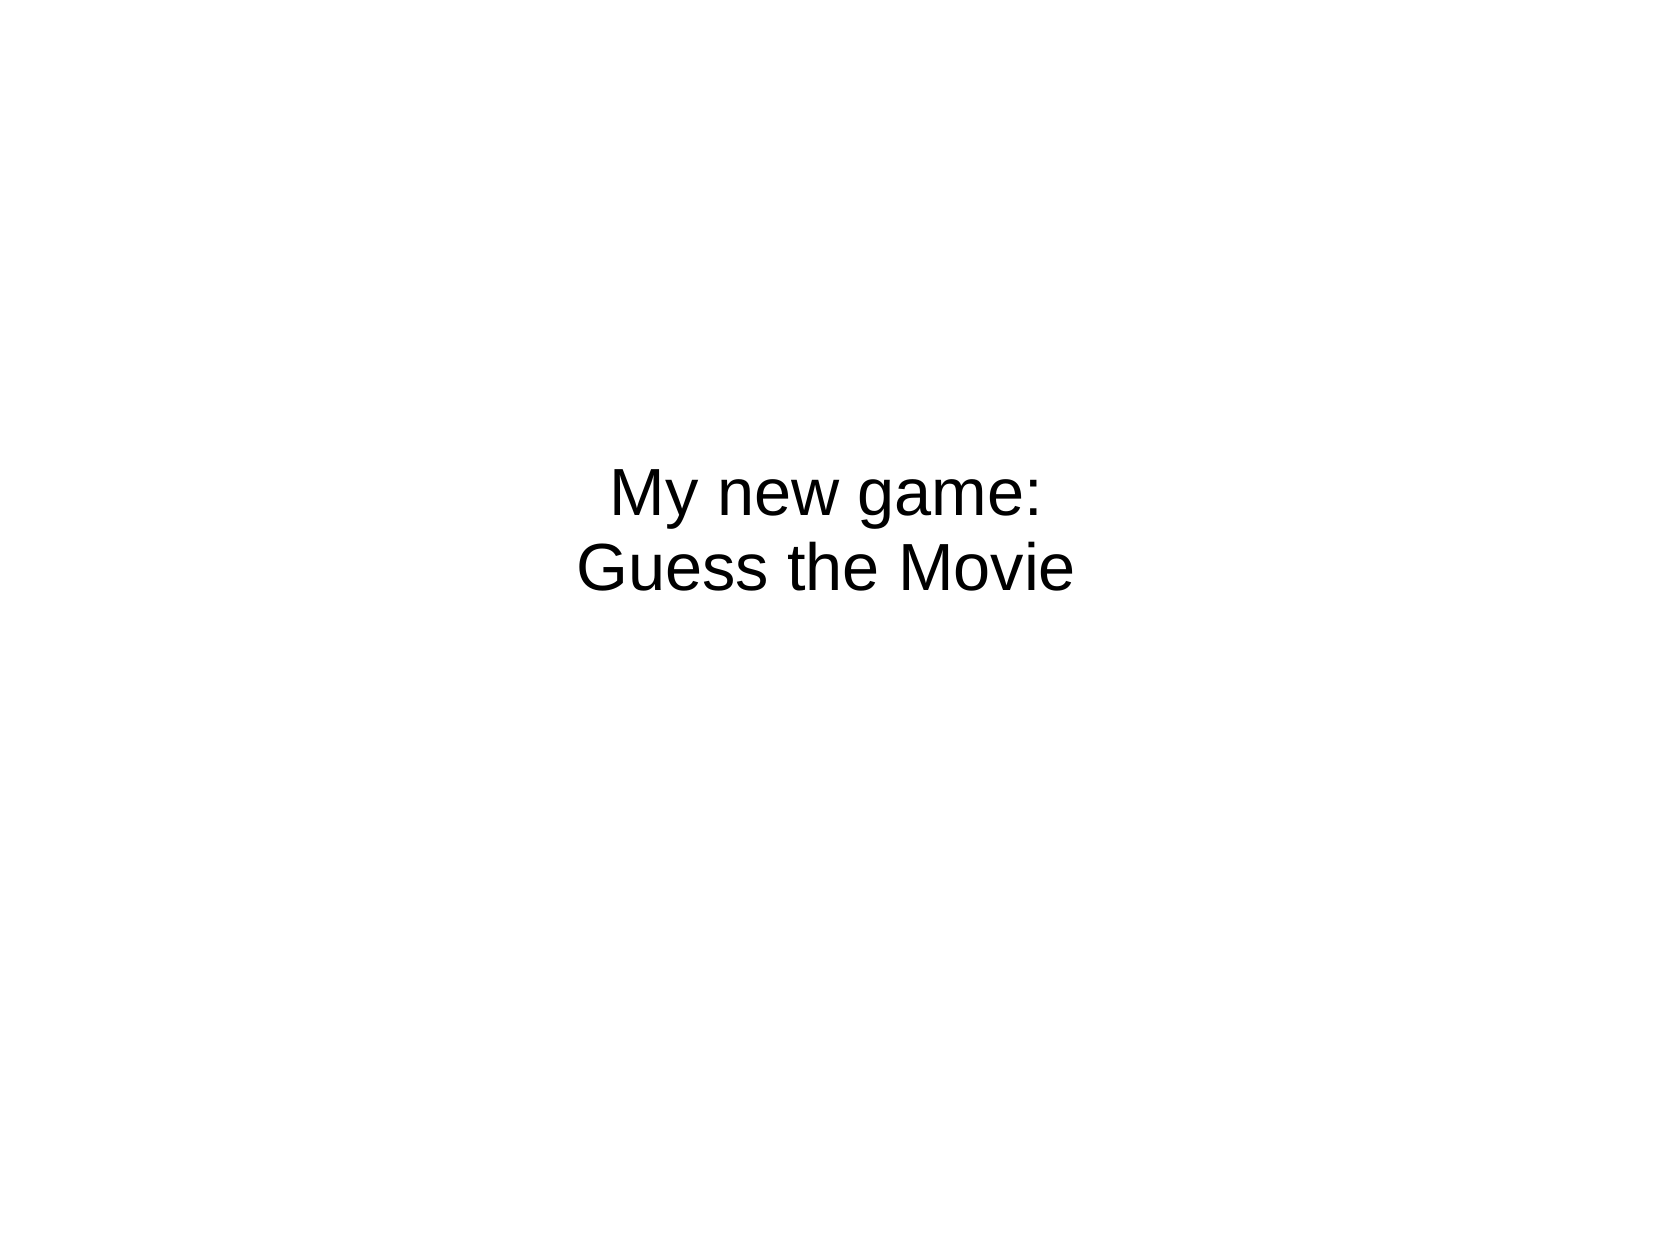

# My new game:
Guess the Movie